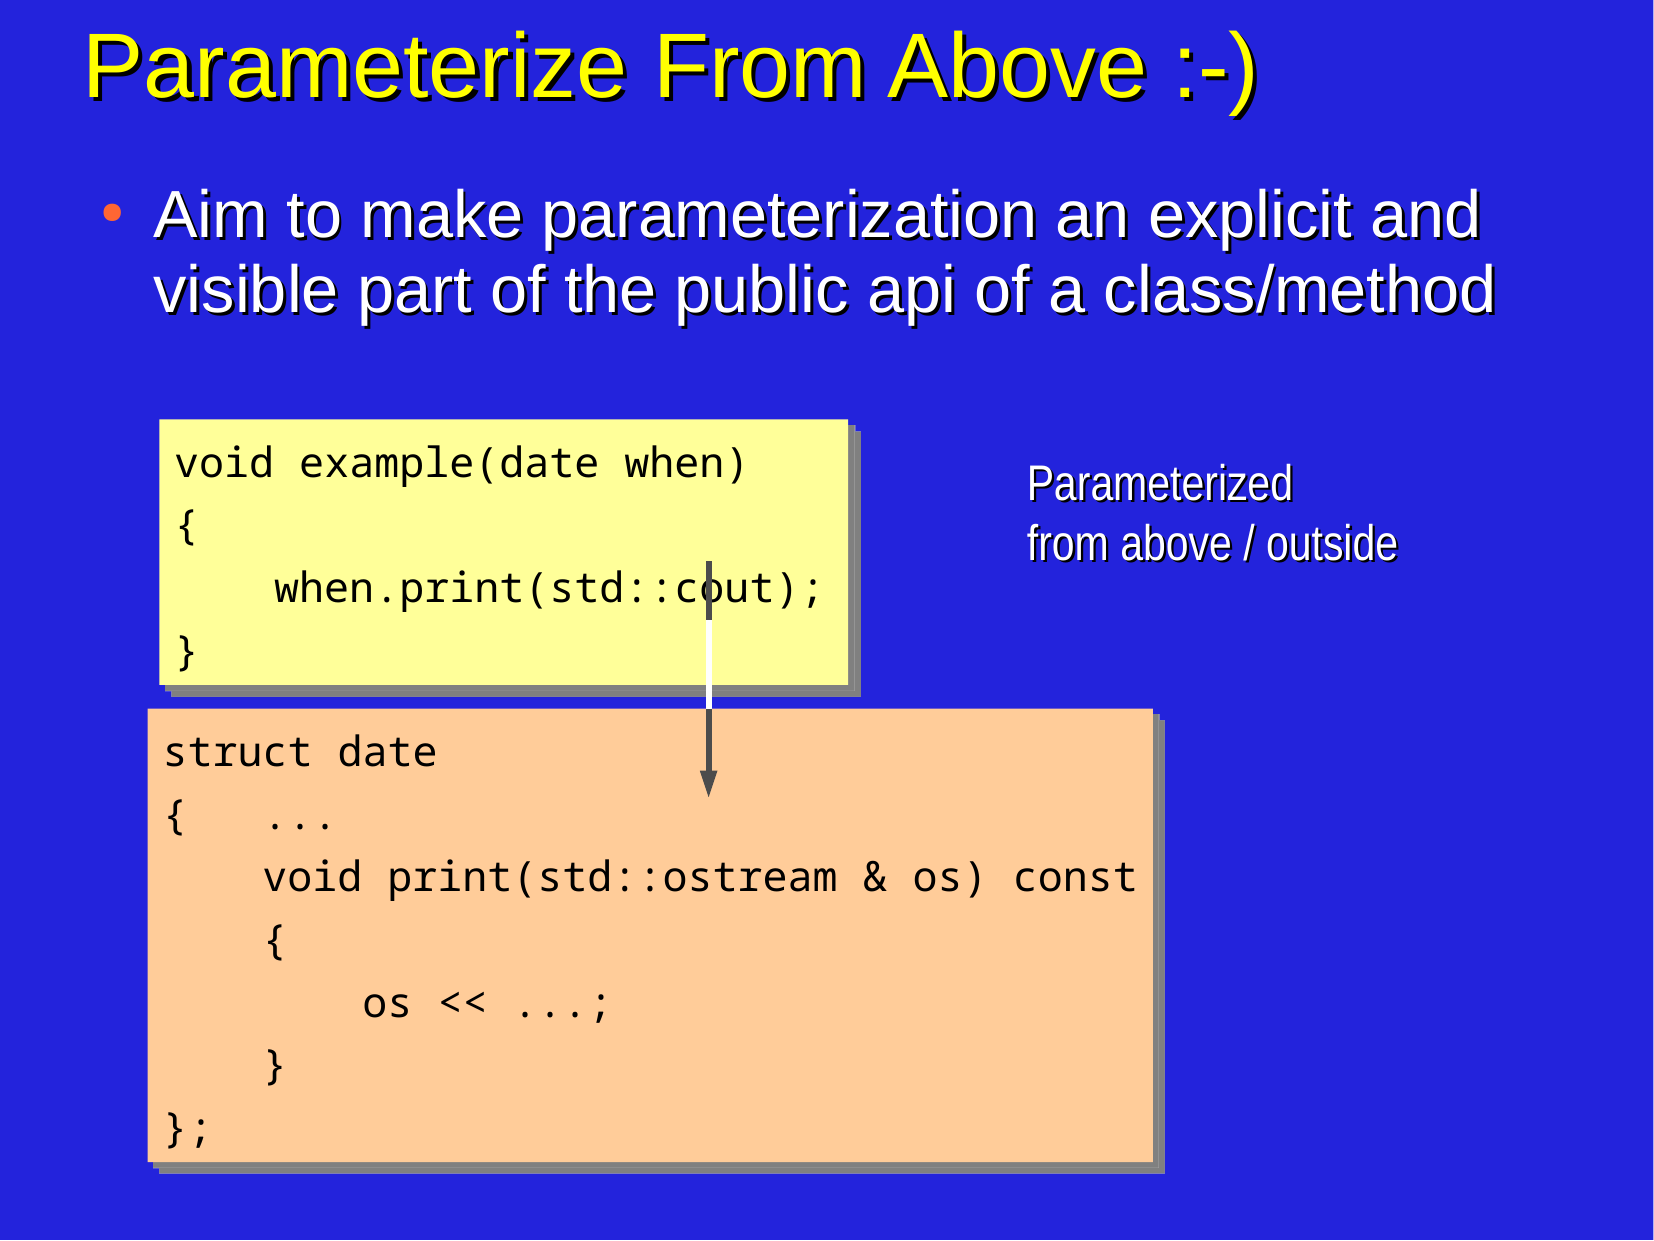

# Parameterize From Above :-)
Aim to make parameterization an explicit and visible part of the public api of a class/method
void example(date when)
{
 when.print(std::cout);
}
Parameterized
from above / outside
struct date
{ ...
 void print(std::ostream & os) const
 {
 os << ...;
 }
};